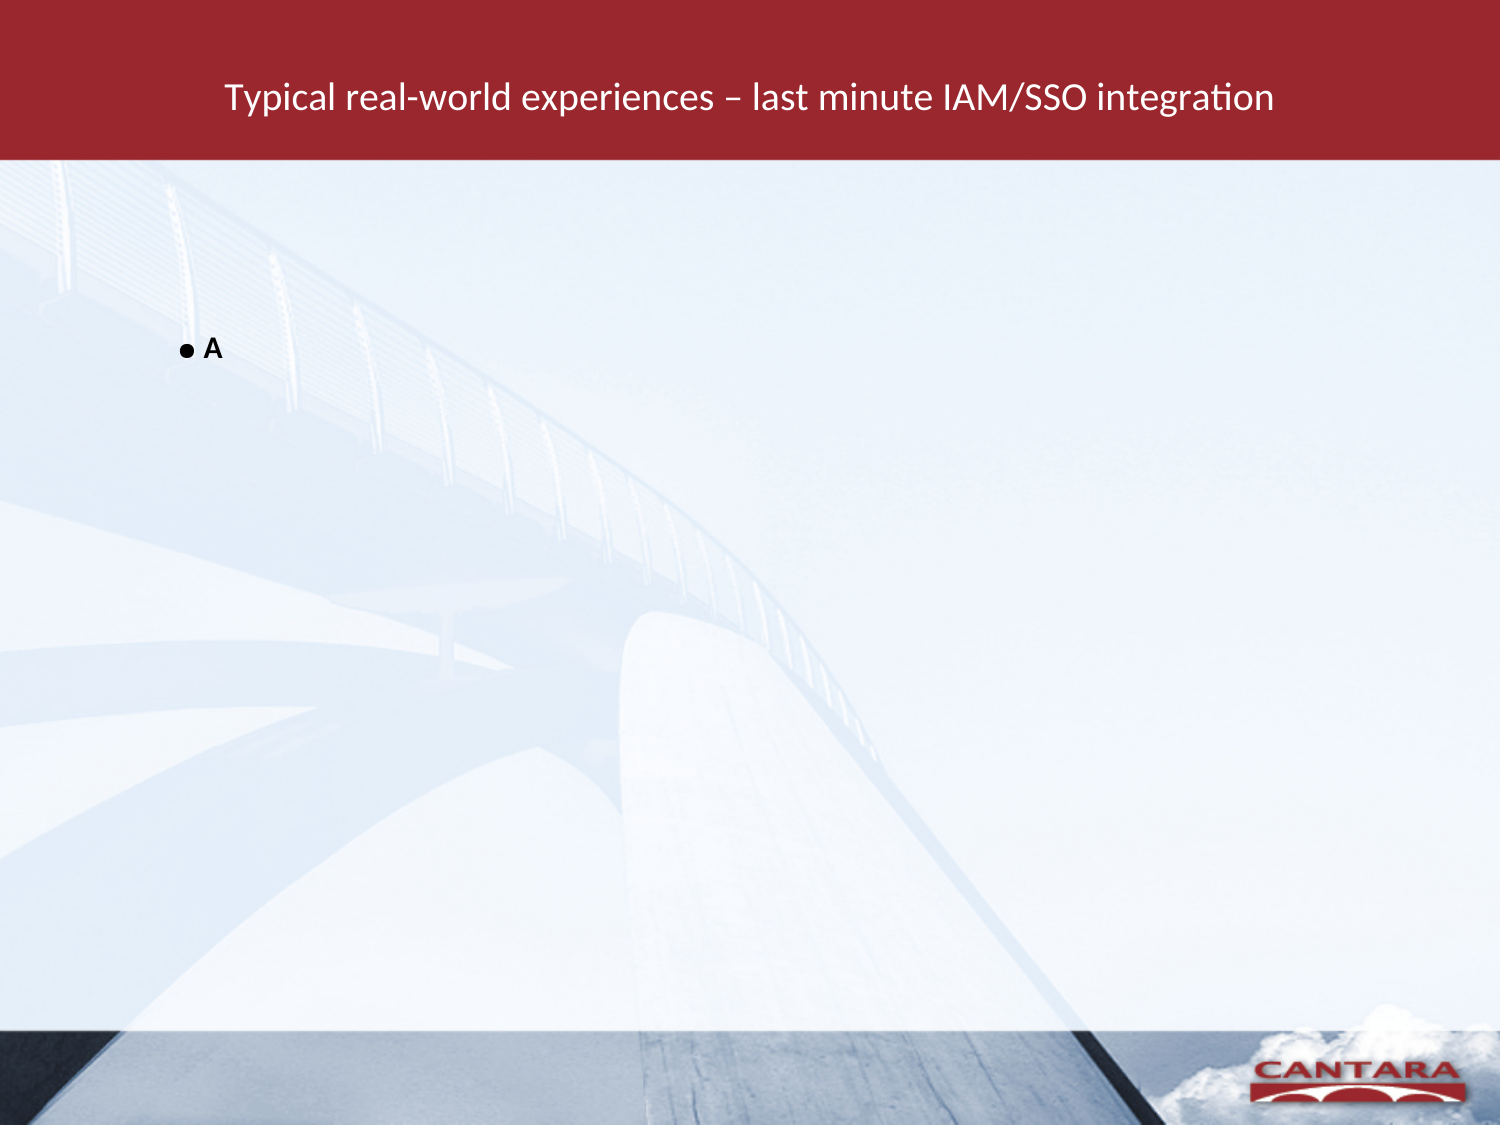

Typical real-world experiences – last minute IAM/SSO integration
 A